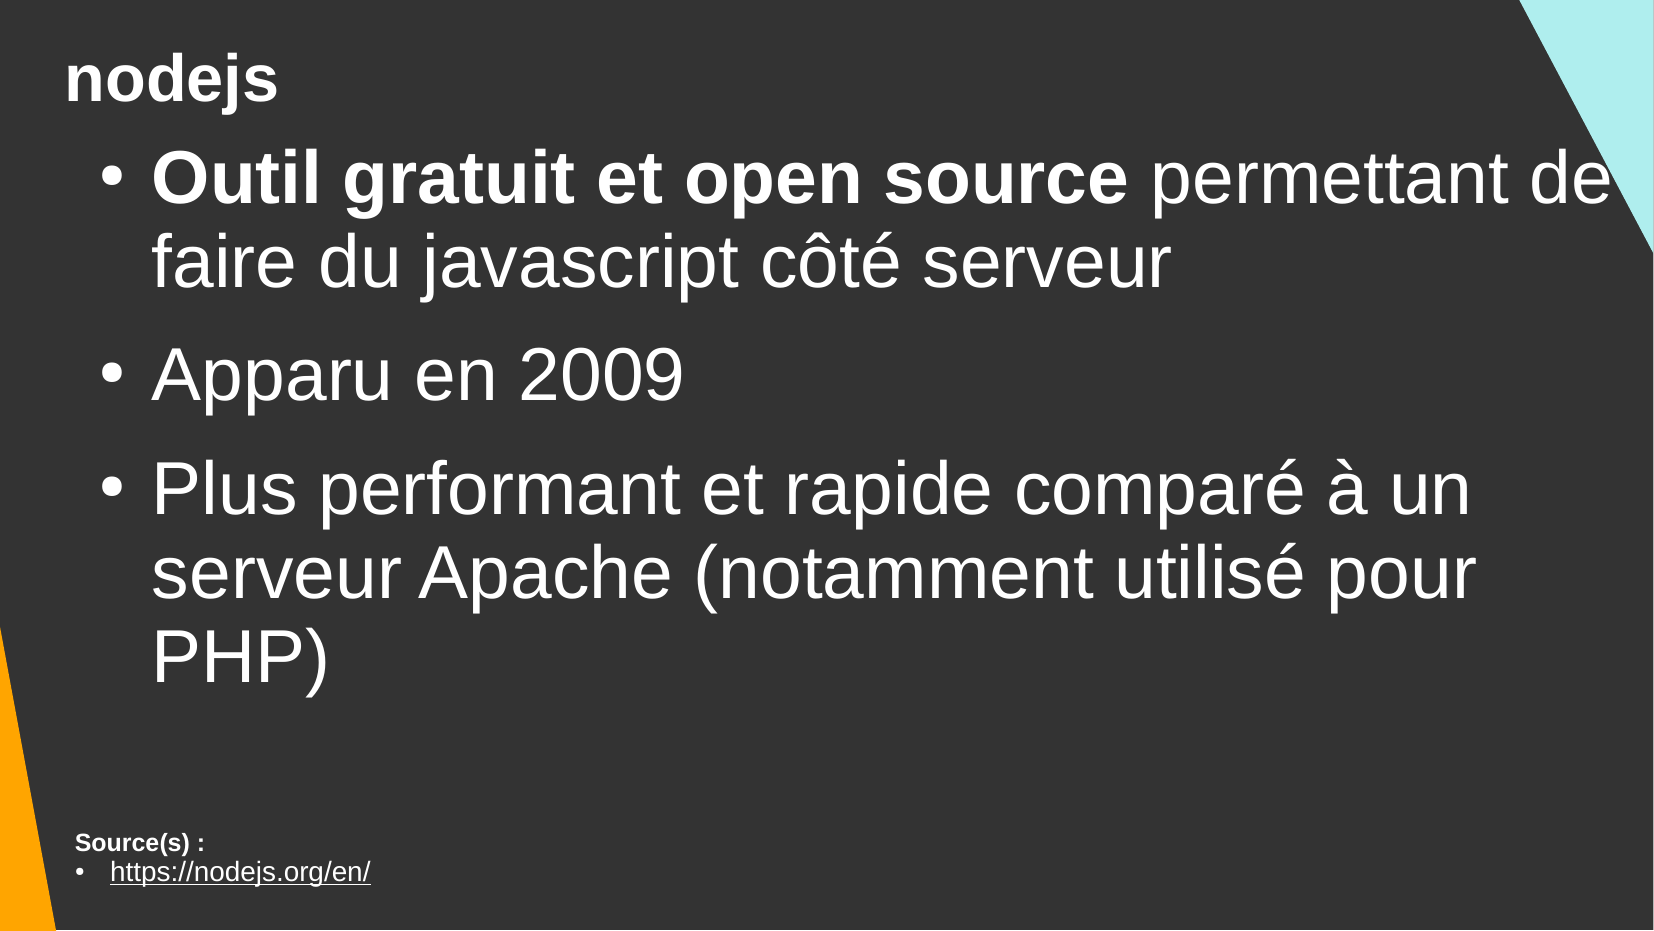

# nodejs
Outil gratuit et open source permettant de faire du javascript côté serveur
Apparu en 2009
Plus performant et rapide comparé à un serveur Apache (notamment utilisé pour PHP)
Source(s) :
https://nodejs.org/en/